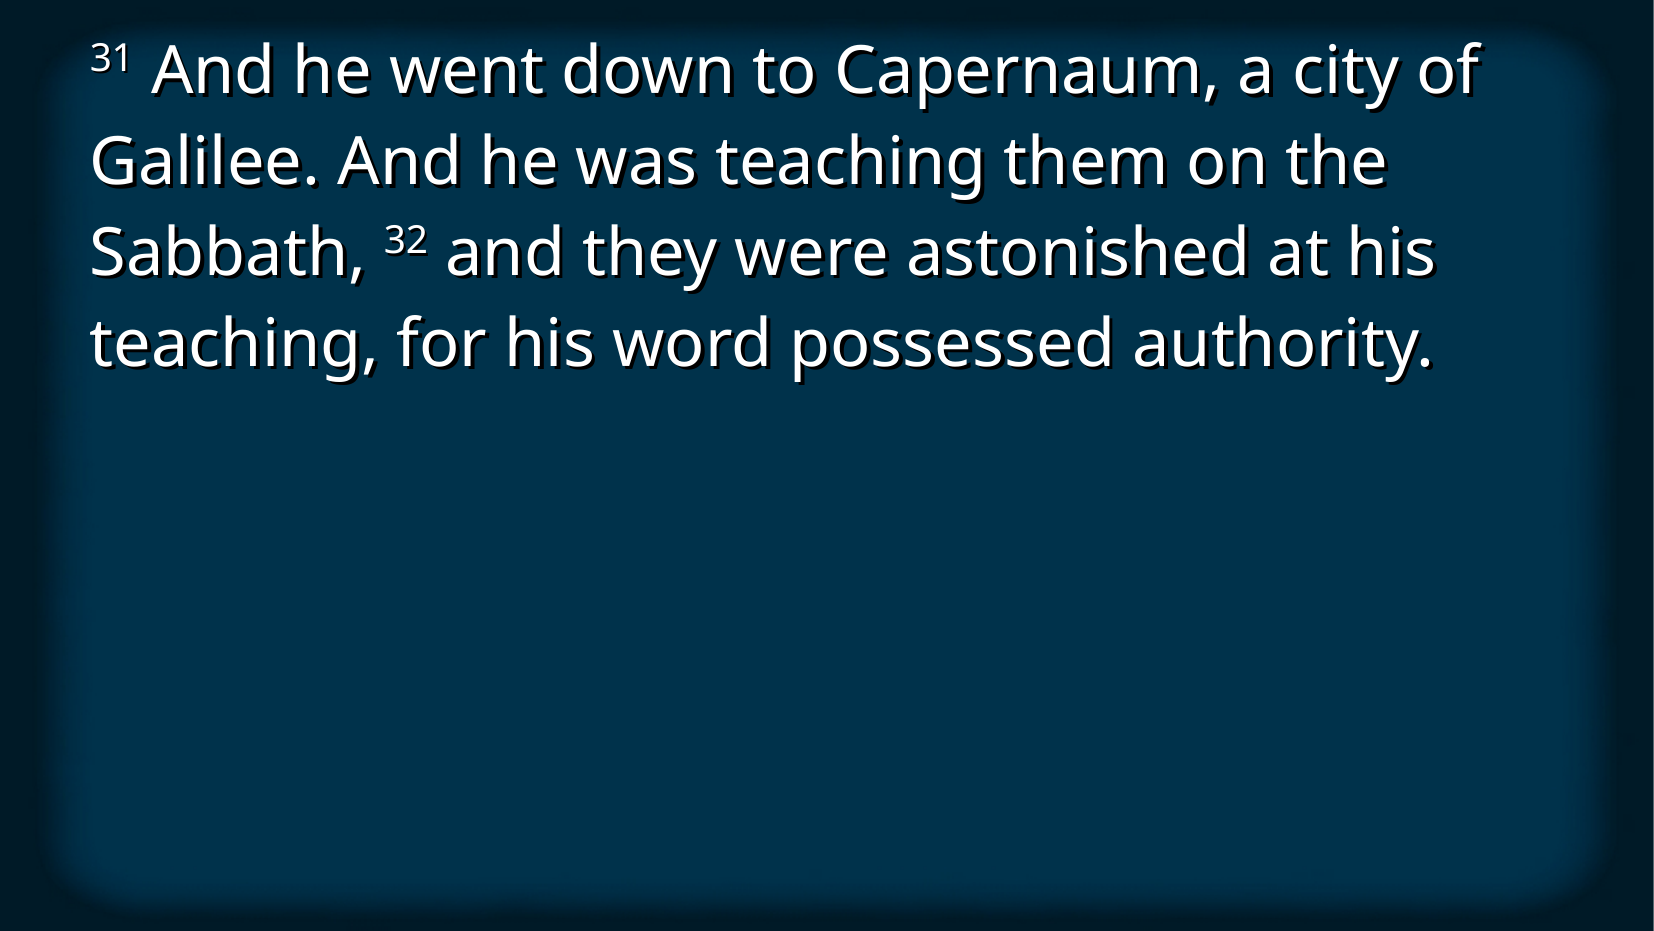

31 And he went down to Capernaum, a city of Galilee. And he was teaching them on the Sabbath, 32 and they were astonished at his teaching, for his word possessed authority.